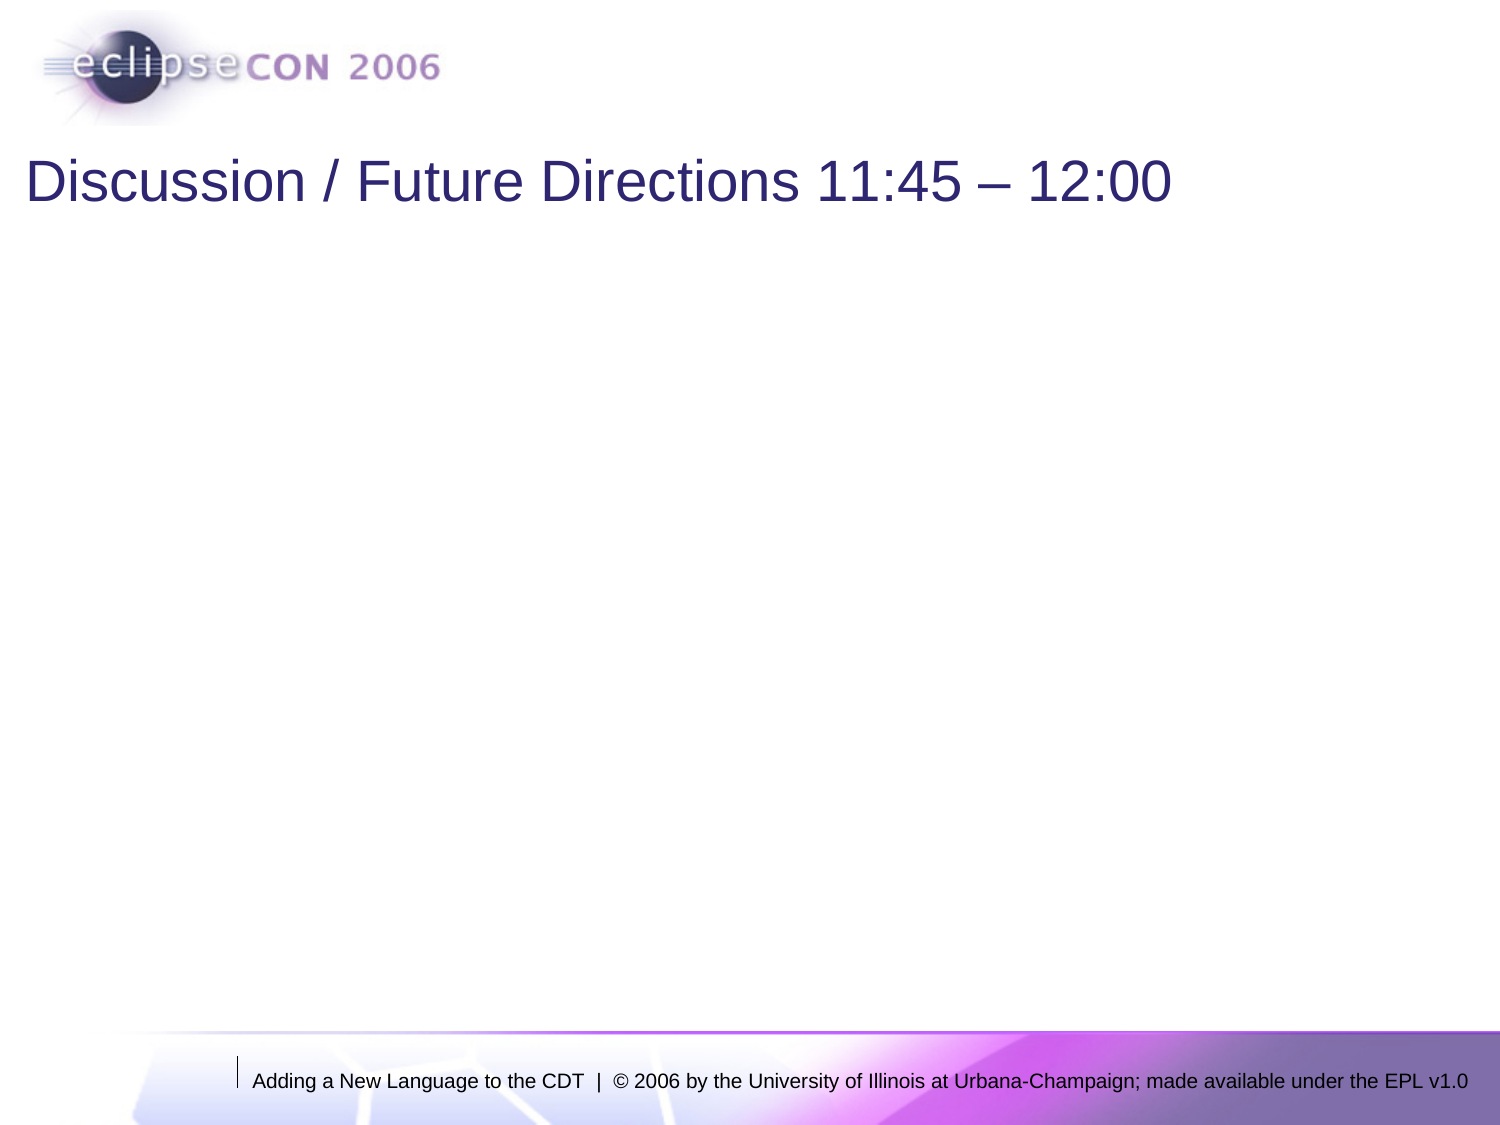

# Discussion / Future Directions 11:45 – 12:00